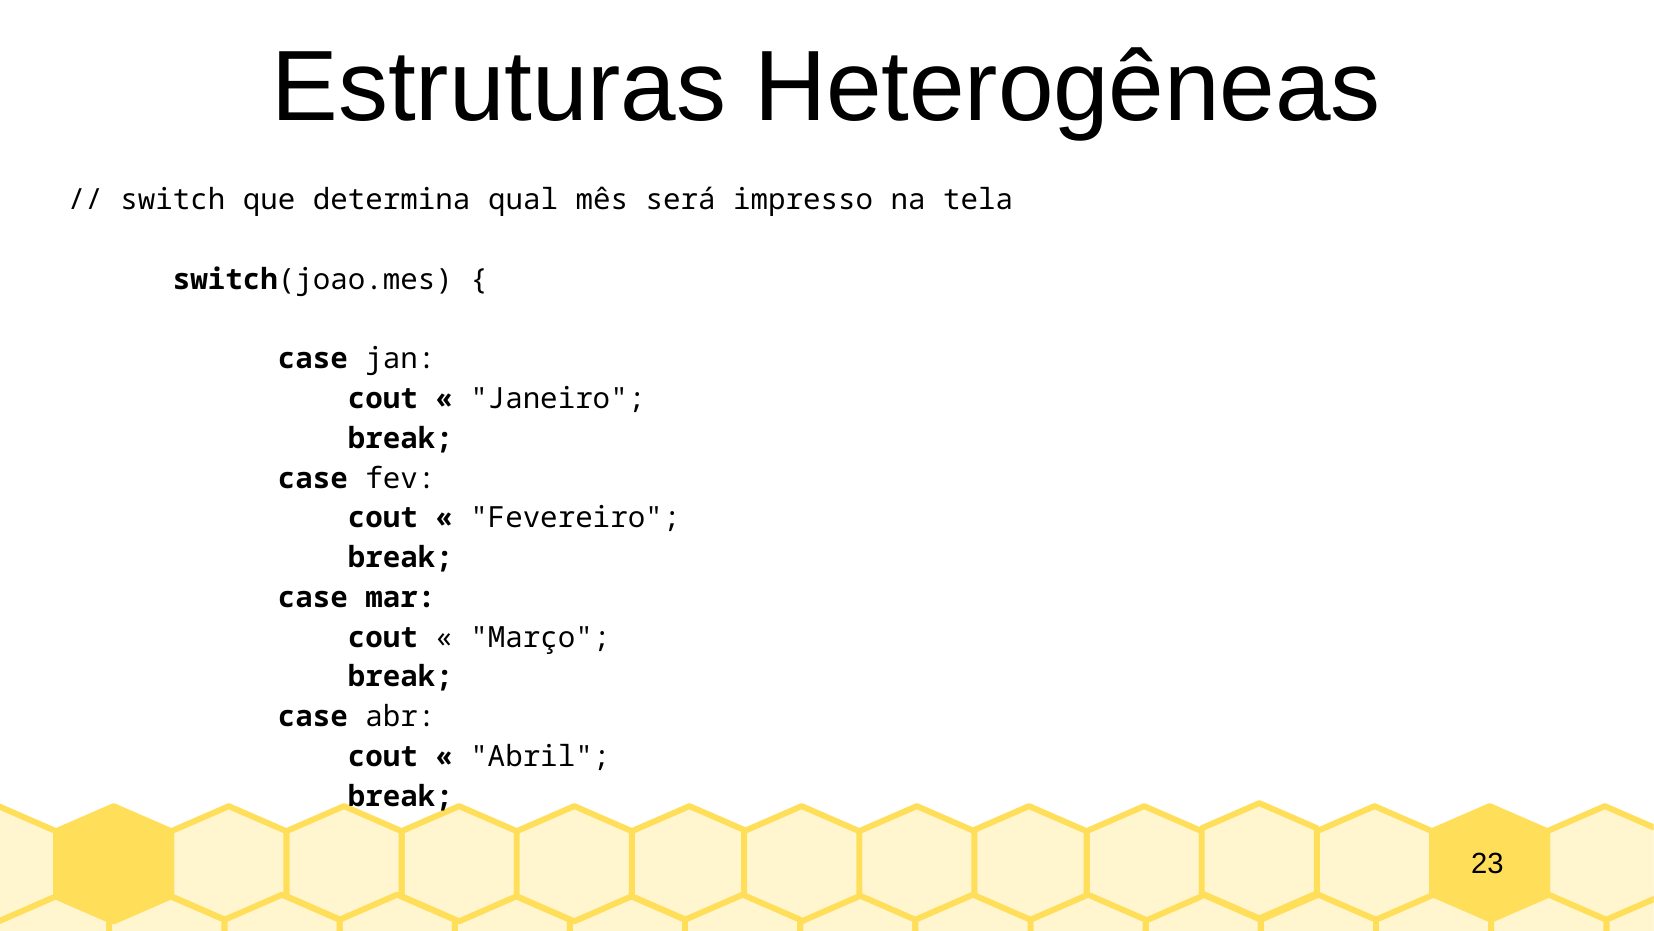

# Estruturas Heterogêneas
// switch que determina qual mês será impresso na tela
 switch(joao.mes) {
 case jan:
 cout « "Janeiro";
 break;
 case fev:
 cout « "Fevereiro";
 break;
 case mar:
 cout « "Março";
 break;
 case abr:
 cout « "Abril";
 break;